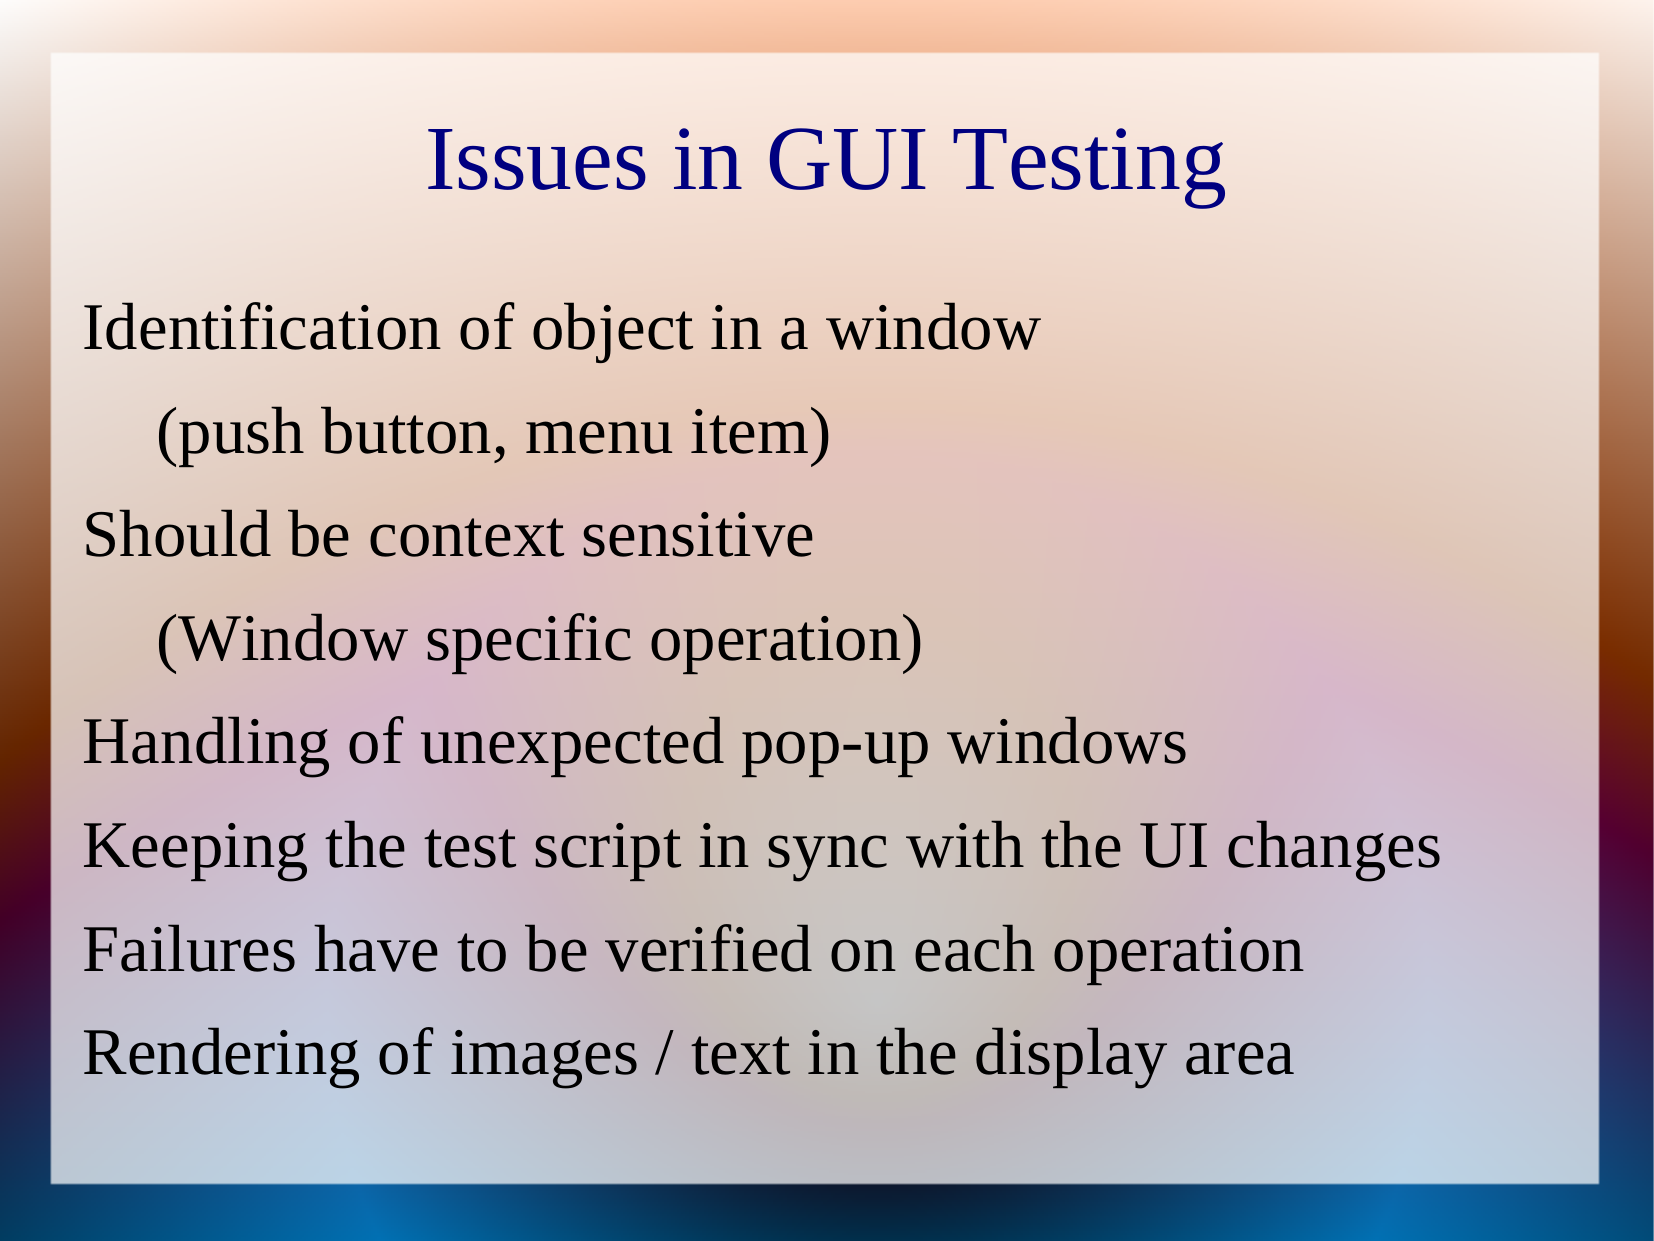

# Issues in GUI Testing
Identification of object in a window
	(push button, menu item)
Should be context sensitive
	(Window specific operation)
Handling of unexpected pop-up windows
Keeping the test script in sync with the UI changes
Failures have to be verified on each operation
Rendering of images / text in the display area